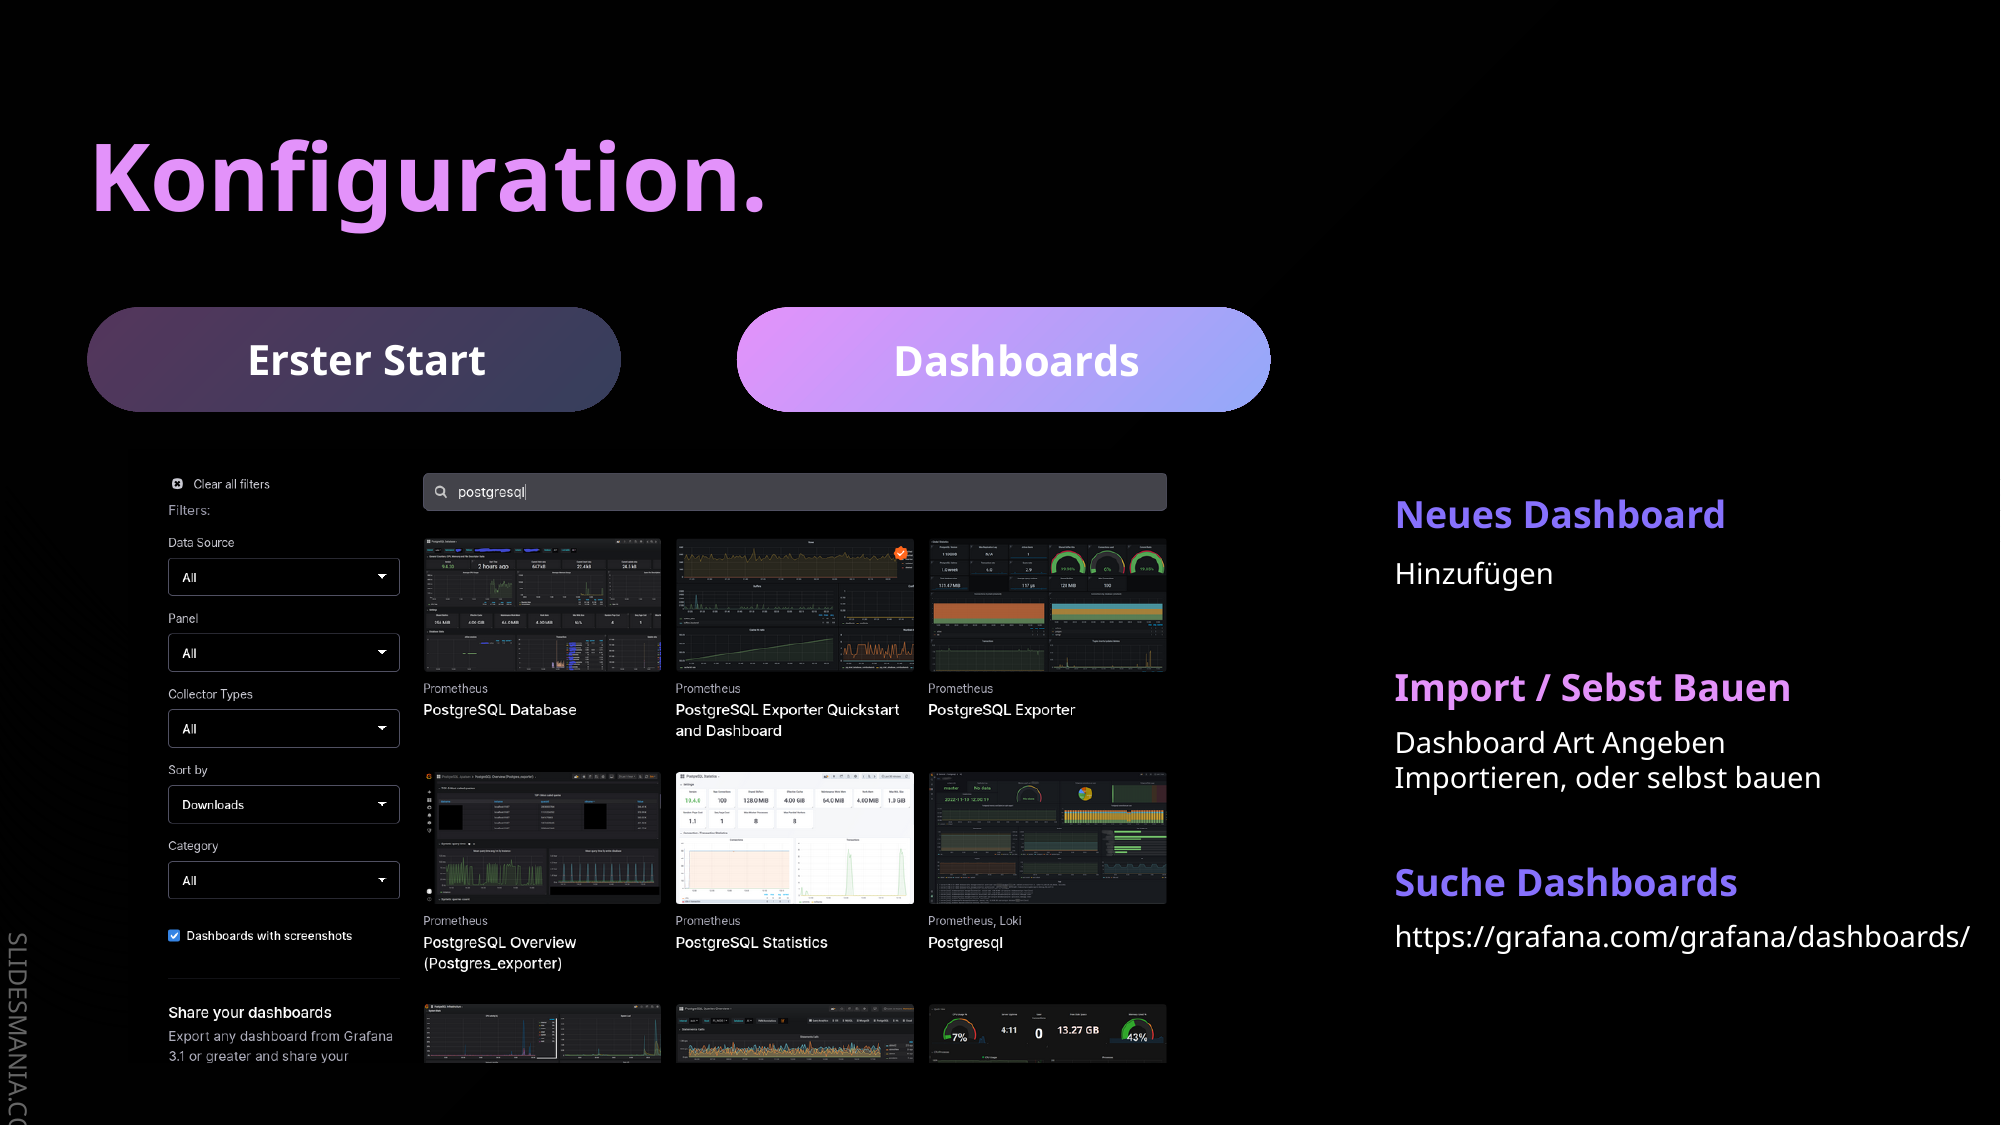

# Konfiguration.
Erster Start
Dashboards
Neues Dashboard
Hinzufügen
Import / Sebst Bauen
Dashboard Art Angeben
Importieren, oder selbst bauen
Suche Dashboards
https://grafana.com/grafana/dashboards/